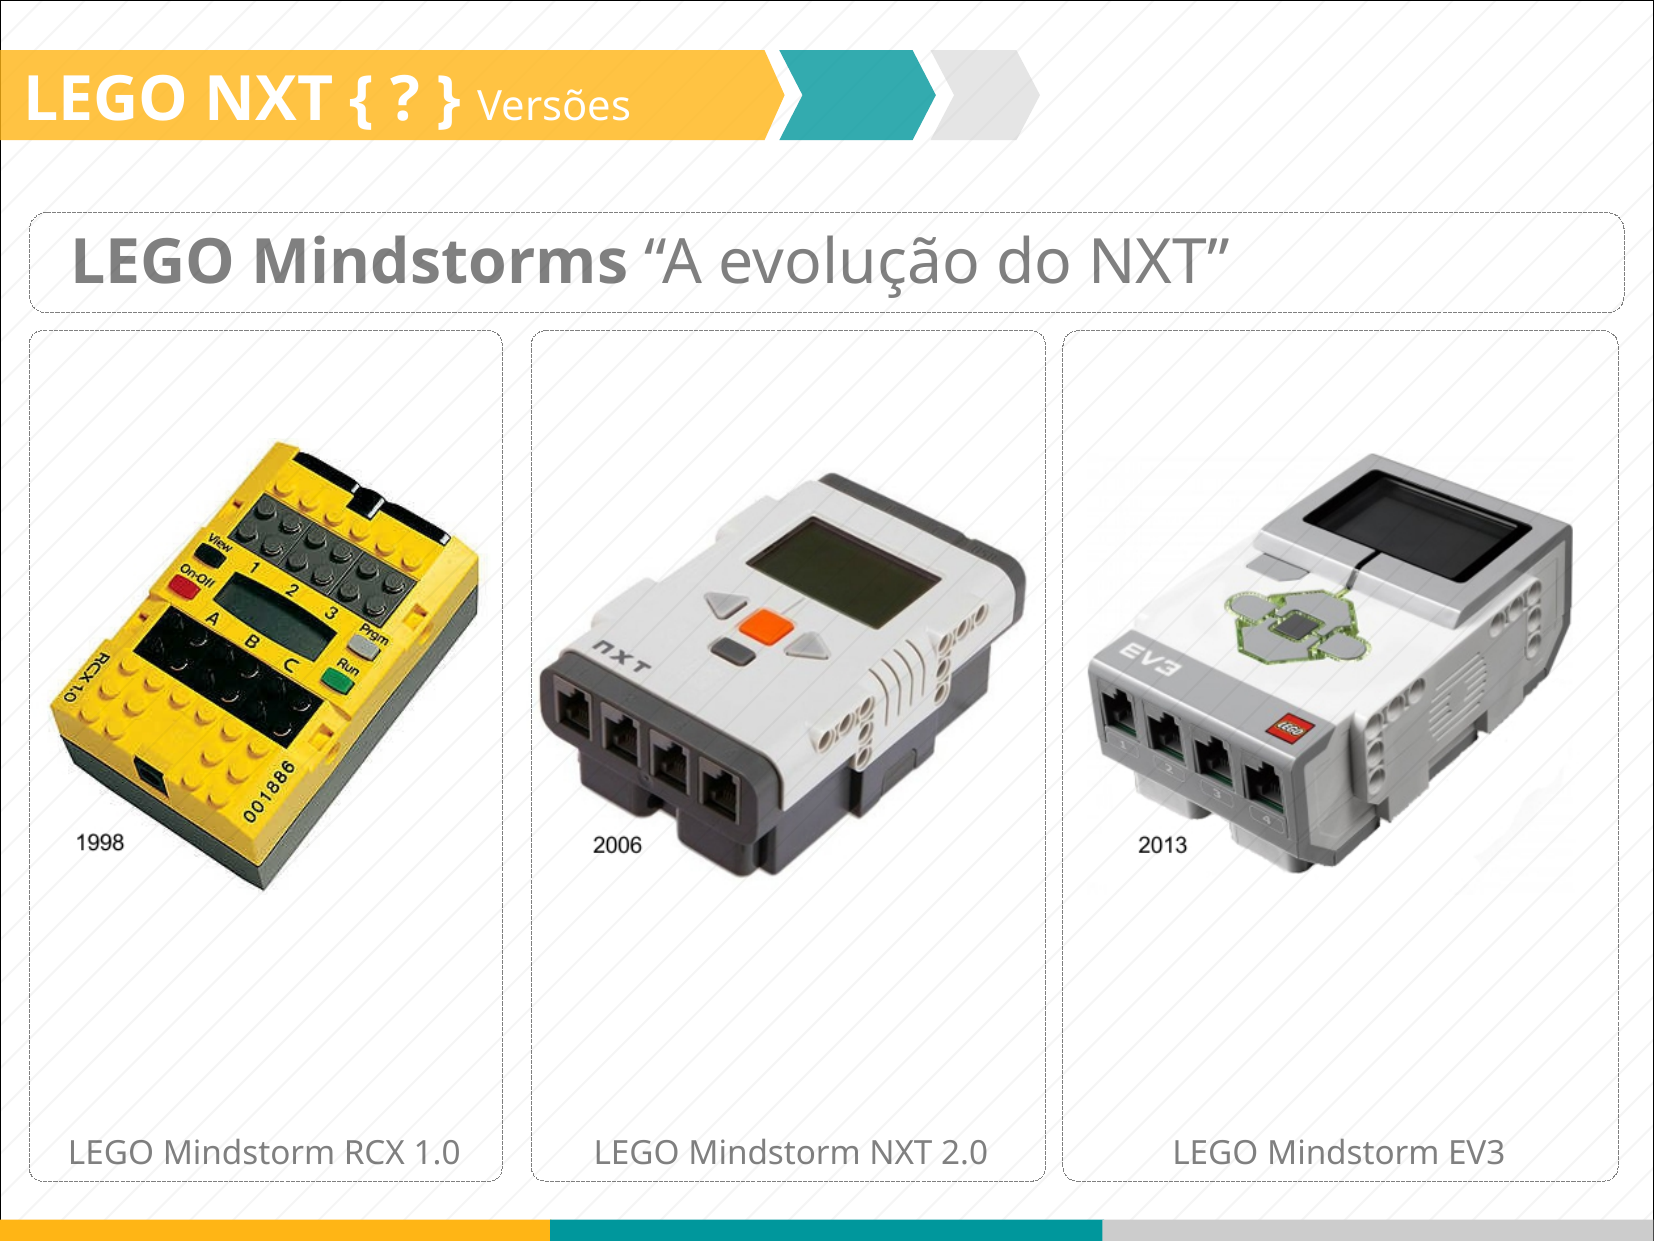

LEGO NXT { ? } Versões
LEGO Mindstorms “A evolução do NXT”
LEGO Mindstorm EV3
LEGO Mindstorm NXT 2.0
LEGO Mindstorm RCX 1.0